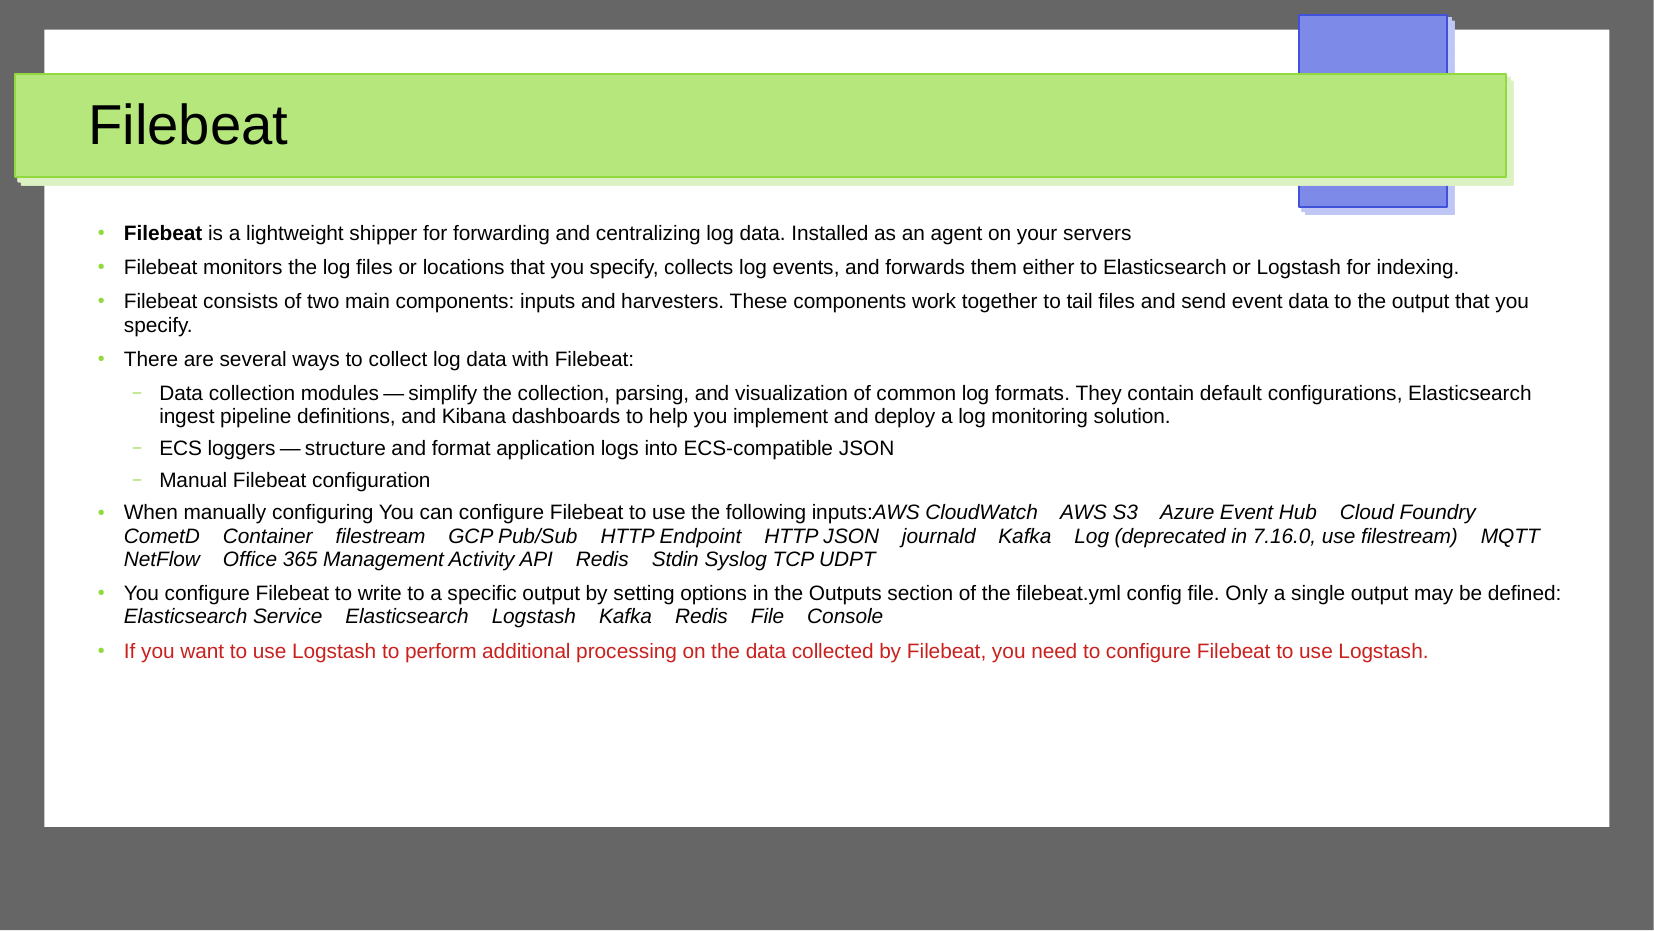

# Filebeat
Filebeat is a lightweight shipper for forwarding and centralizing log data. Installed as an agent on your servers
Filebeat monitors the log files or locations that you specify, collects log events, and forwards them either to Elasticsearch or Logstash for indexing.
Filebeat consists of two main components: inputs and harvesters. These components work together to tail files and send event data to the output that you specify.
There are several ways to collect log data with Filebeat:
Data collection modules — simplify the collection, parsing, and visualization of common log formats. They contain default configurations, Elasticsearch ingest pipeline definitions, and Kibana dashboards to help you implement and deploy a log monitoring solution.
ECS loggers — structure and format application logs into ECS-compatible JSON
Manual Filebeat configuration
When manually configuring You can configure Filebeat to use the following inputs:AWS CloudWatch AWS S3 Azure Event Hub Cloud Foundry CometD Container filestream GCP Pub/Sub HTTP Endpoint HTTP JSON journald Kafka Log (deprecated in 7.16.0, use filestream) MQTT NetFlow Office 365 Management Activity API Redis Stdin Syslog TCP UDPT
You configure Filebeat to write to a specific output by setting options in the Outputs section of the filebeat.yml config file. Only a single output may be defined: Elasticsearch Service Elasticsearch Logstash Kafka Redis File Console
If you want to use Logstash to perform additional processing on the data collected by Filebeat, you need to configure Filebeat to use Logstash.